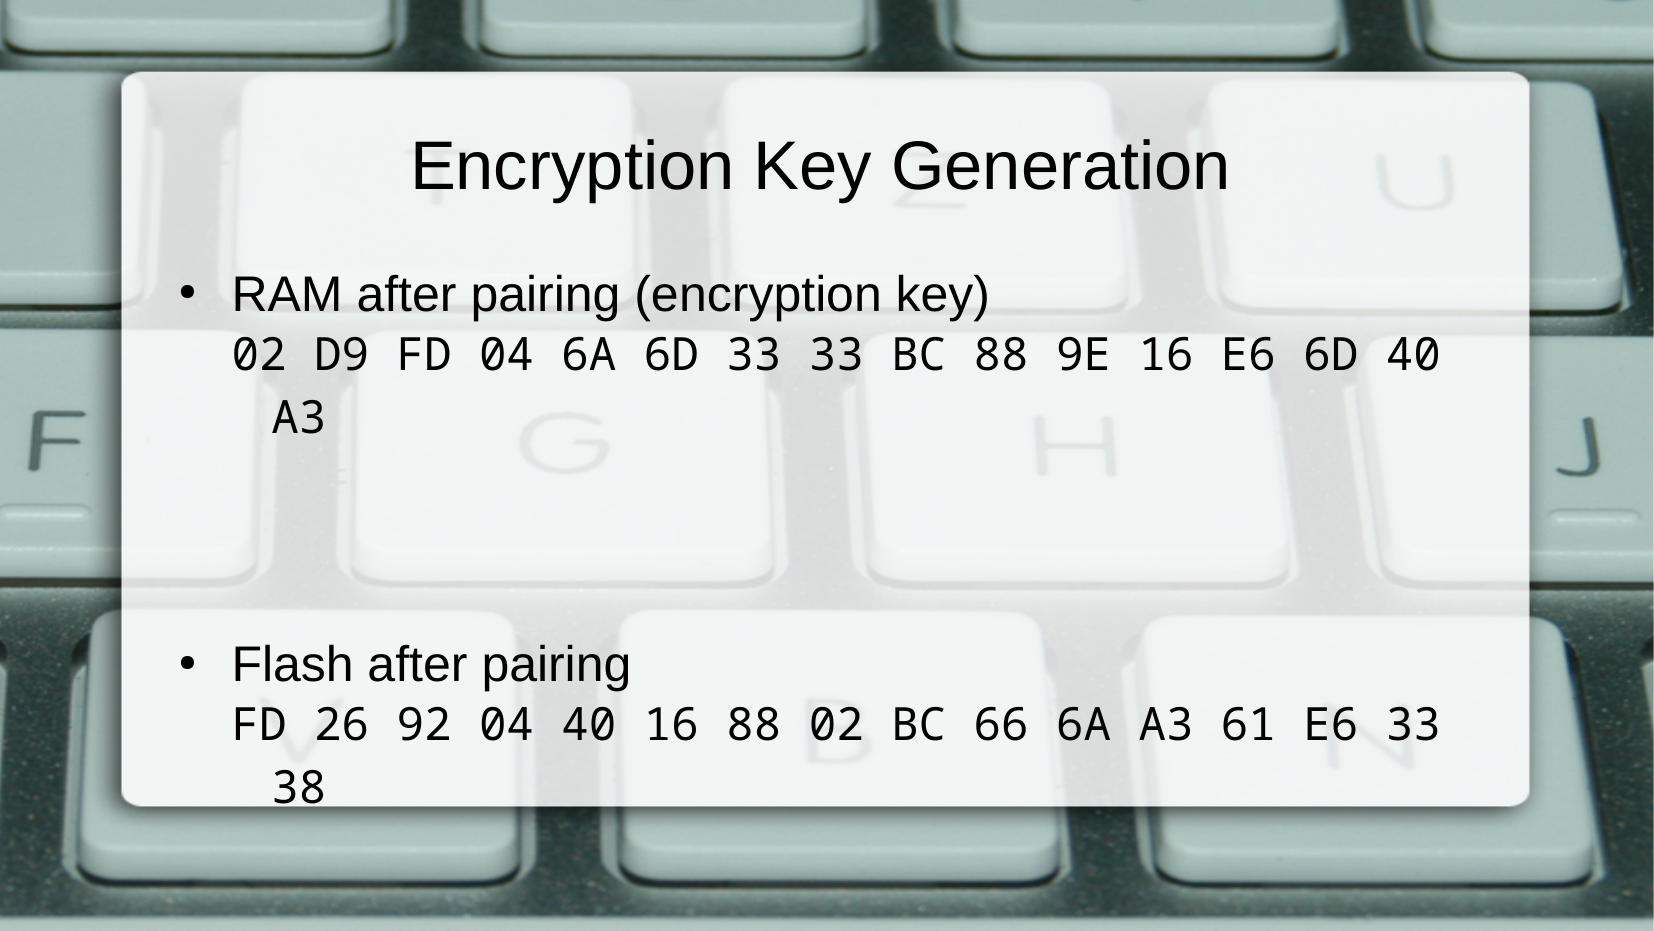

# Encryption Key Generation
RAM after pairing (encryption key)
02 D9 FD 04 6A 6D 33 33 BC 88 9E 16 E6 6D 40 A3
Flash after pairing
FD 26 92 04 40 16 88 02 BC 66 6A A3 61 E6 33 38